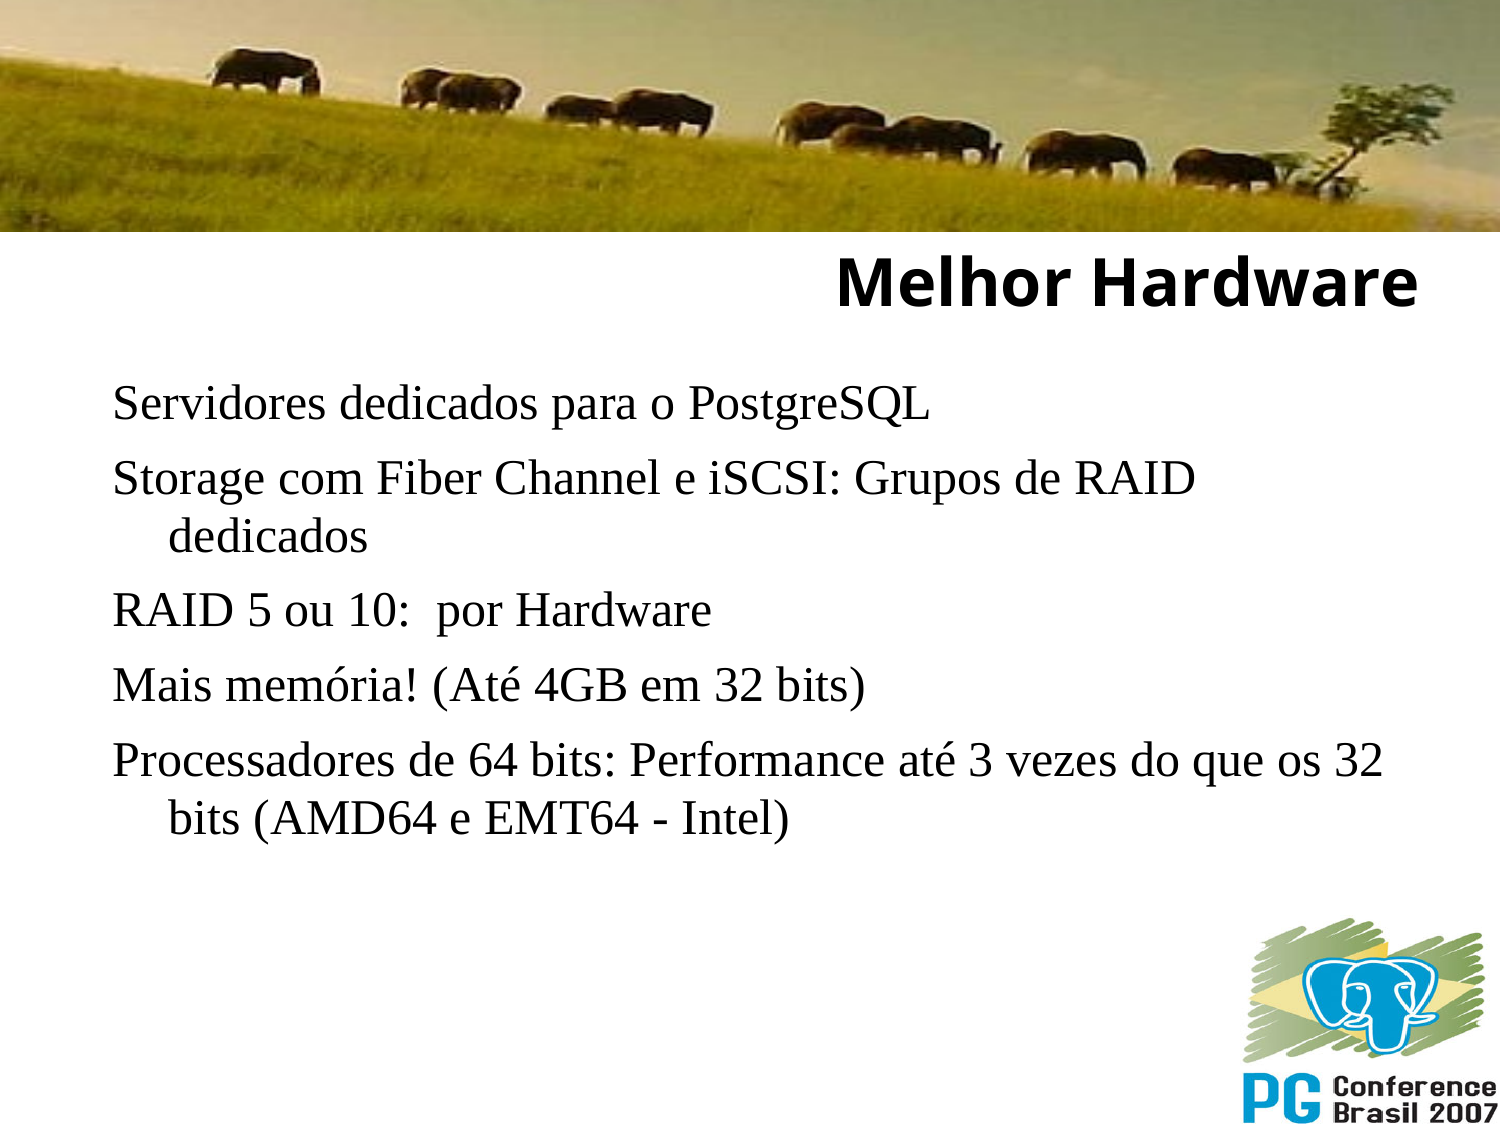

Melhor Hardware
# Servidores dedicados para o PostgreSQL
Storage com Fiber Channel e iSCSI: Grupos de RAID dedicados
RAID 5 ou 10: por Hardware
Mais memória! (Até 4GB em 32 bits)
Processadores de 64 bits: Performance até 3 vezes do que os 32 bits (AMD64 e EMT64 - Intel)